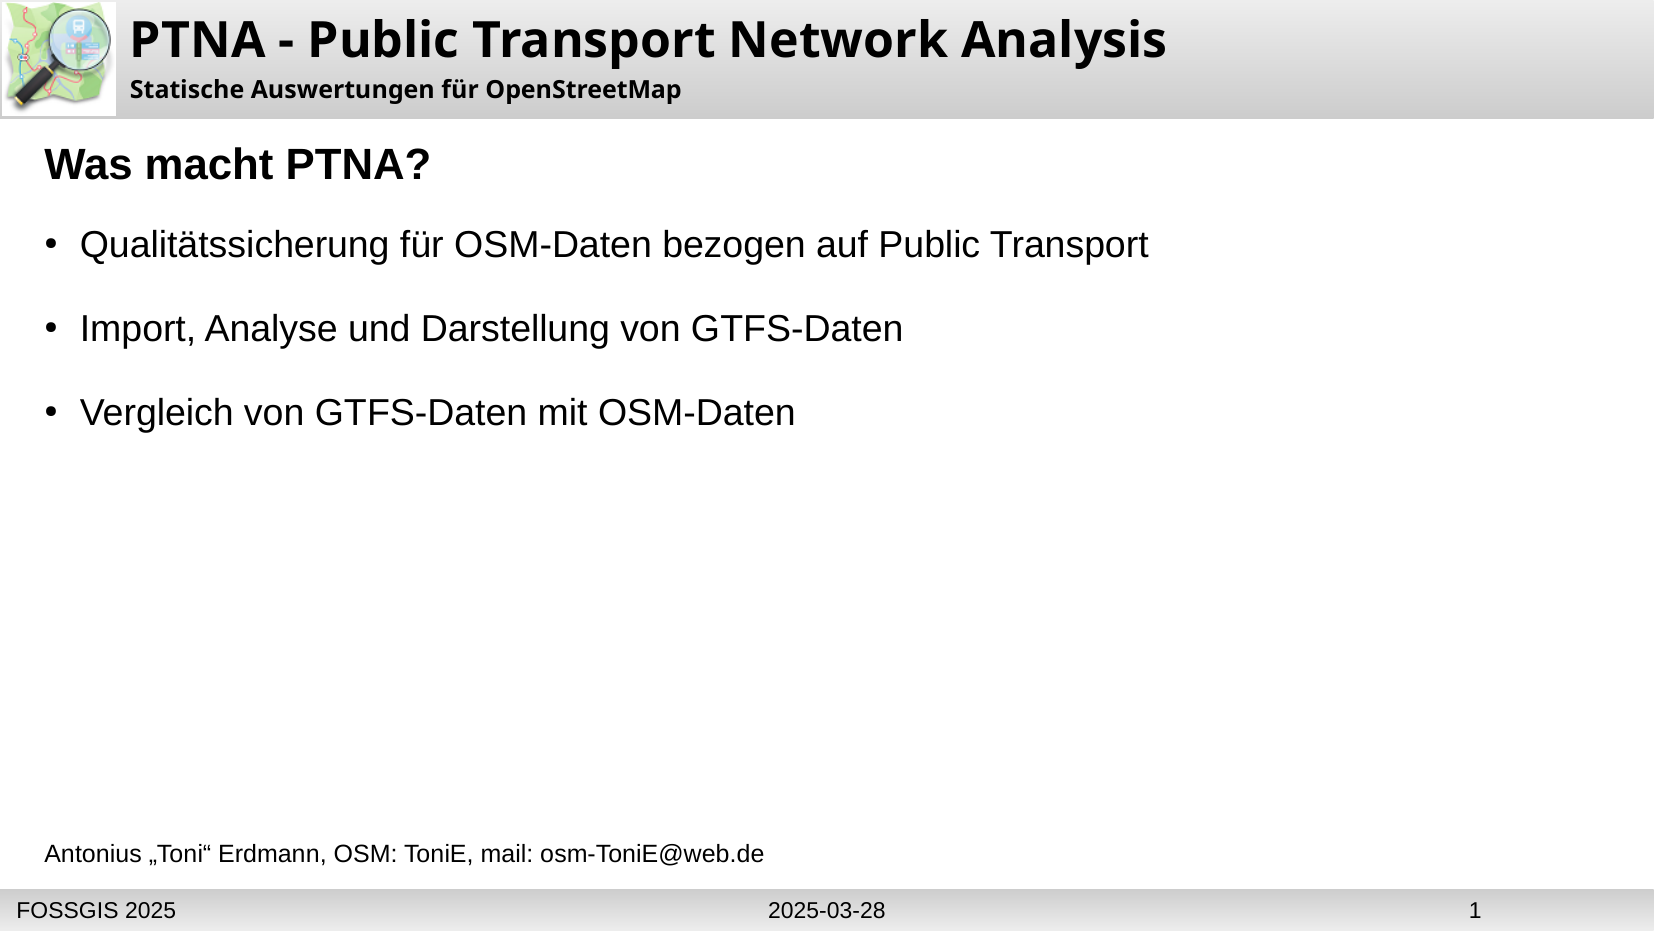

PTNA - Public Transport Network Analysis
Statische Auswertungen für OpenStreetMap
Was macht PTNA?
Qualitätssicherung für OSM-Daten bezogen auf Public Transport
Import, Analyse und Darstellung von GTFS-Daten
Vergleich von GTFS-Daten mit OSM-Daten
Antonius „Toni“ Erdmann, OSM: ToniE, mail: osm-ToniE@web.de
FOSSGIS 2025
2025-03-28